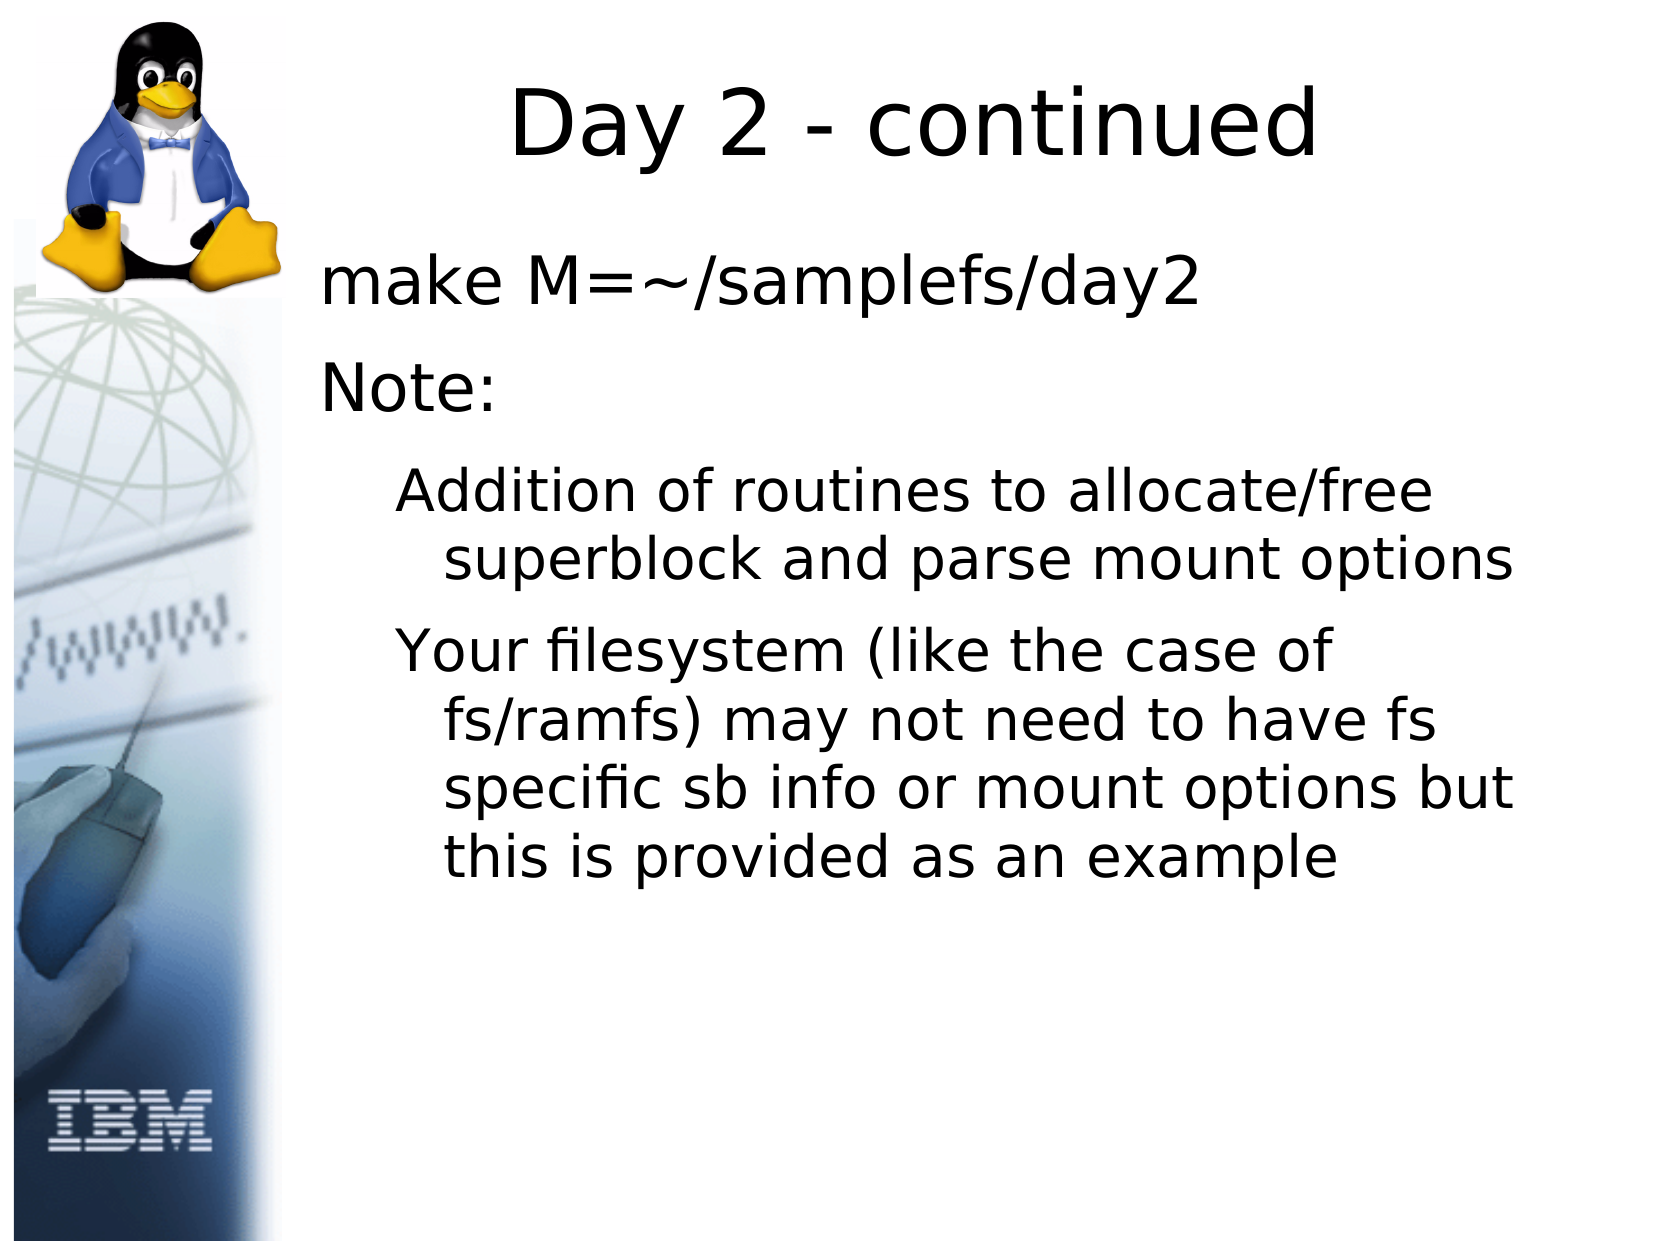

# Day 2 - continued
make M=~/samplefs/day2
Note:
Addition of routines to allocate/free superblock and parse mount options
Your filesystem (like the case of fs/ramfs) may not need to have fs specific sb info or mount options but this is provided as an example